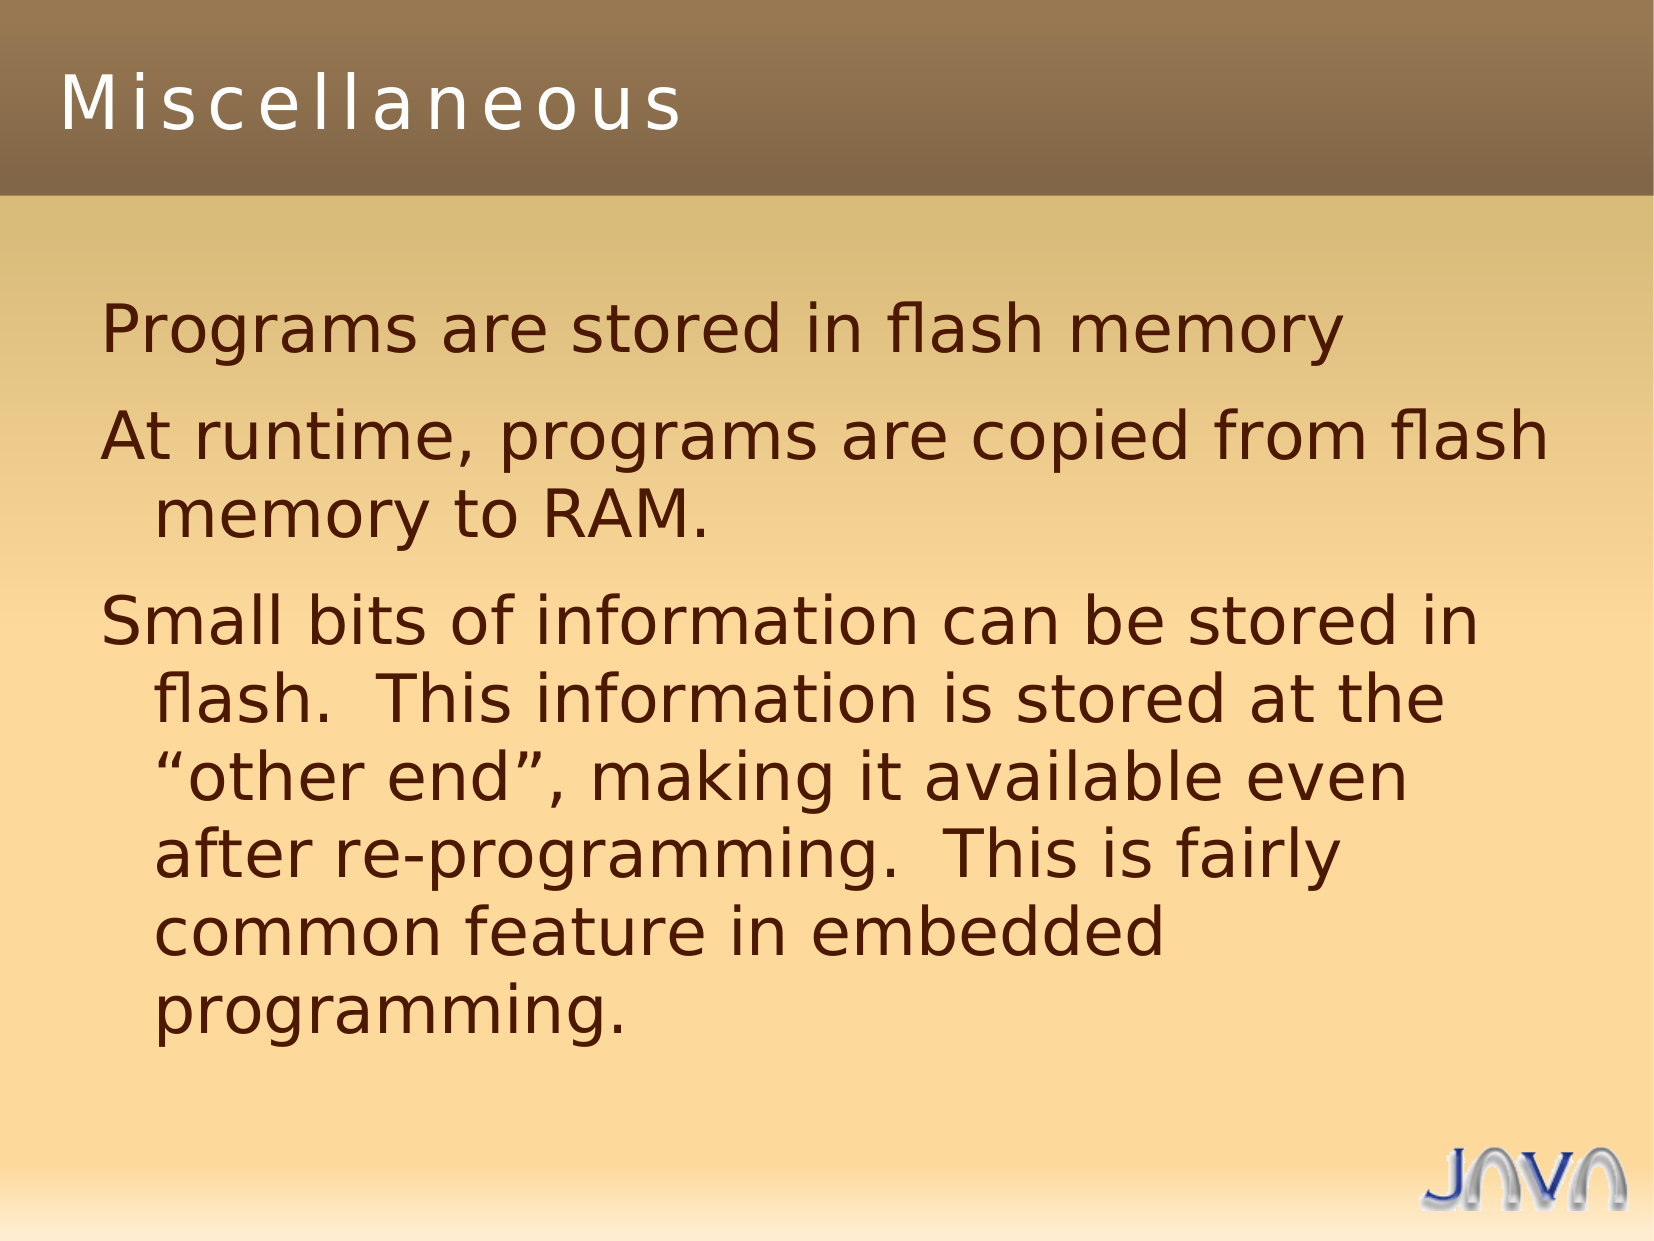

# Miscellaneous
Programs are stored in flash memory
At runtime, programs are copied from flash memory to RAM.
Small bits of information can be stored in flash. This information is stored at the “other end”, making it available even after re-programming. This is fairly common feature in embedded programming.